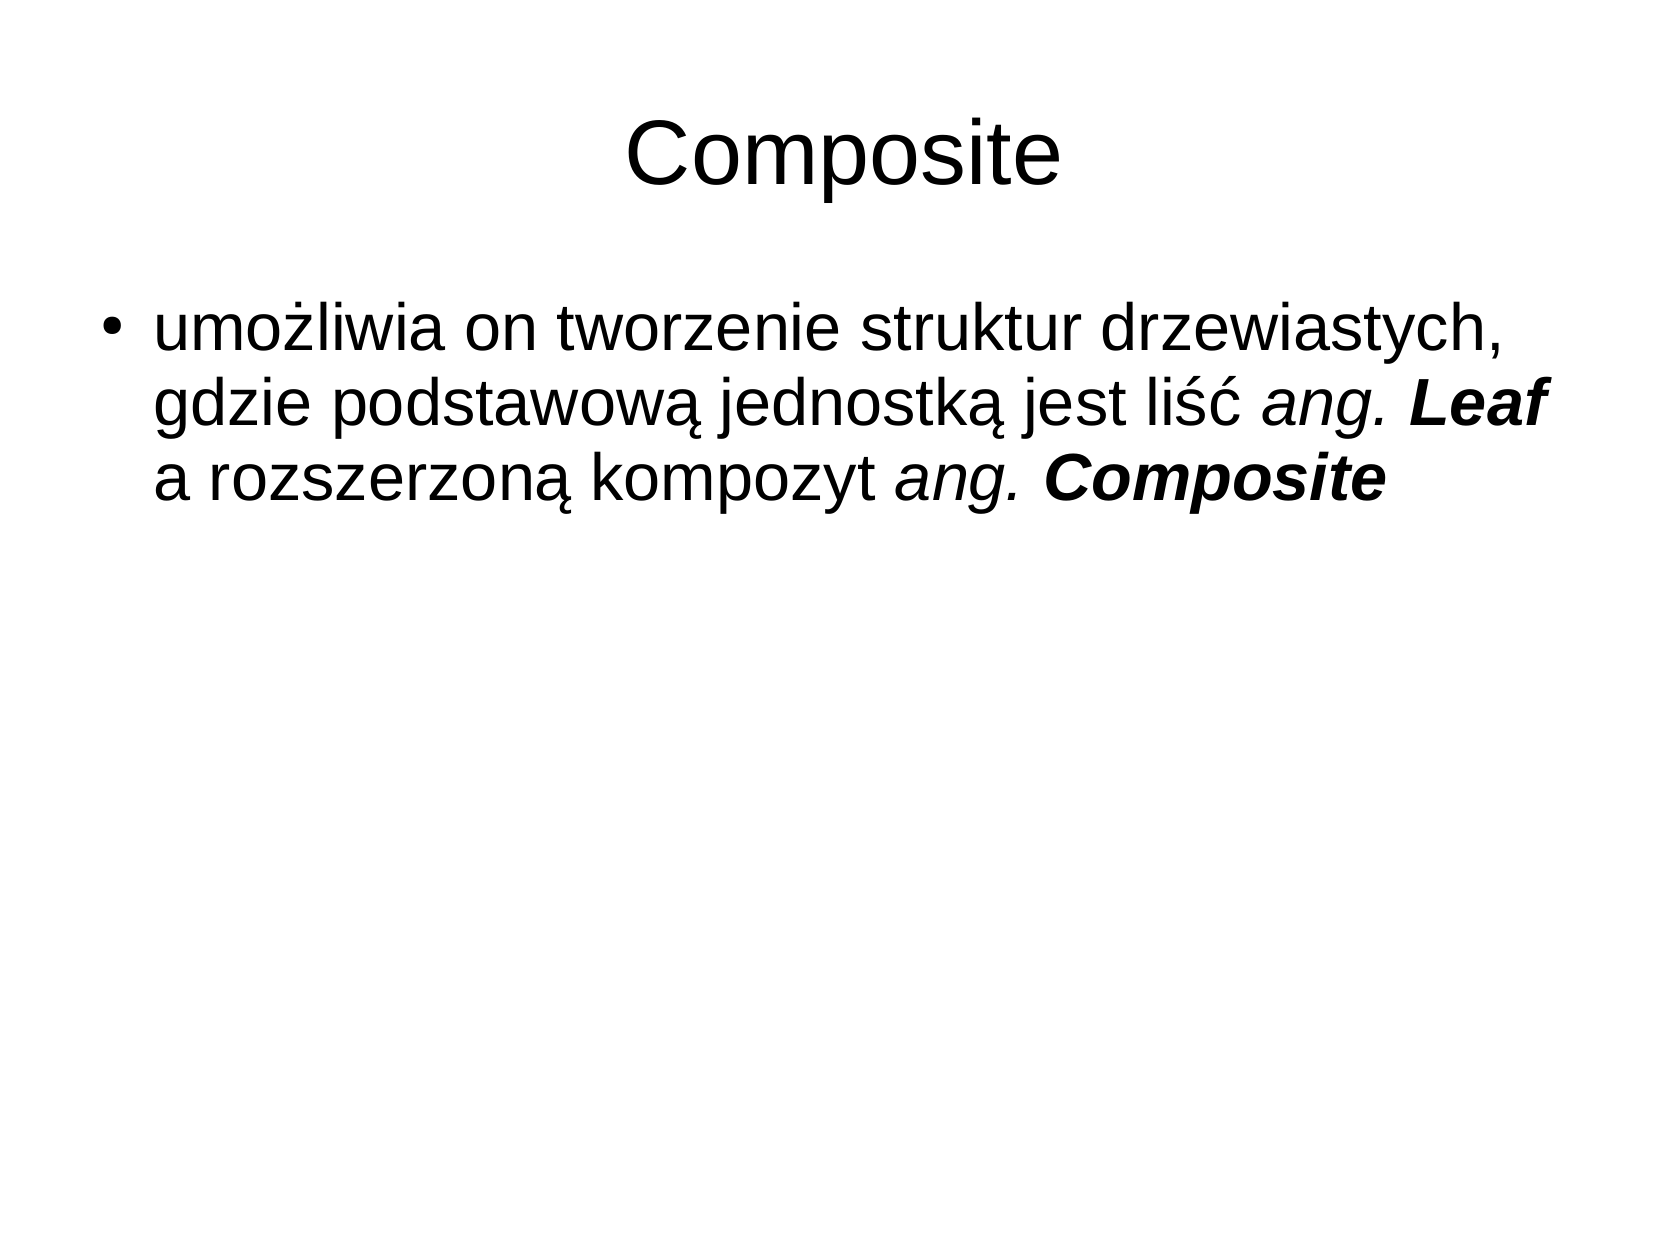

# Composite
umożliwia on tworzenie struktur drzewiastych, gdzie podstawową jednostką jest liść ang. Leaf a rozszerzoną kompozyt ang. Composite